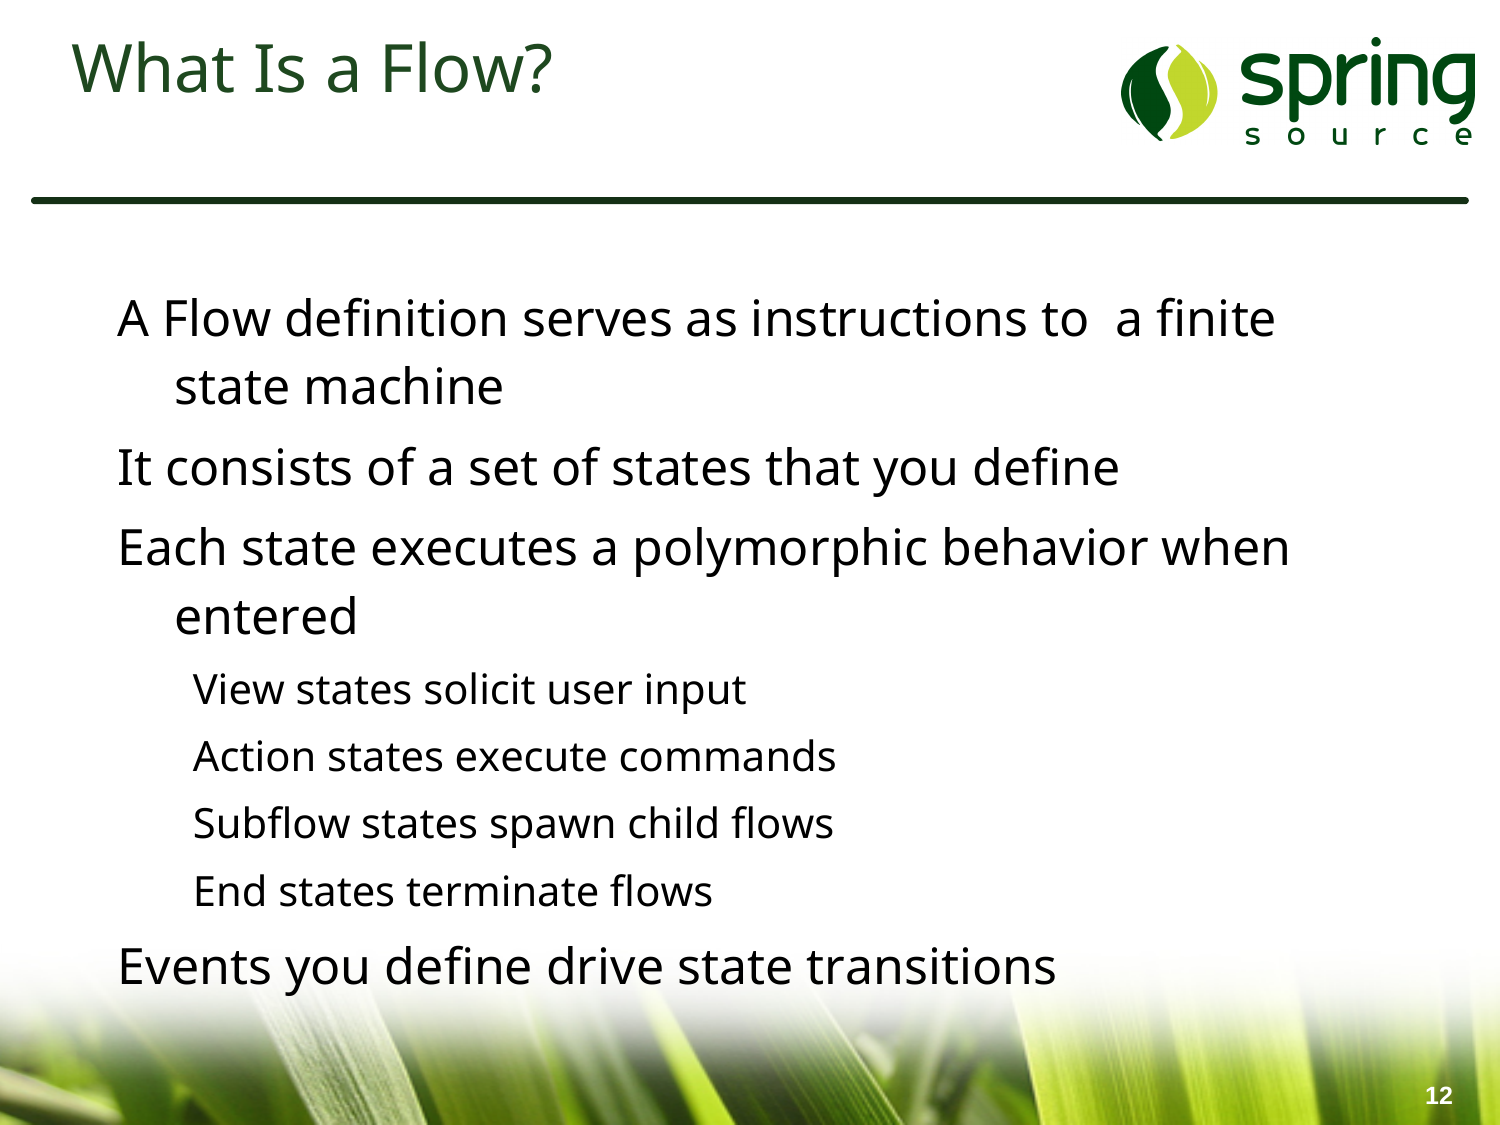

# What Is a Flow?
A Flow definition serves as instructions to a finite state machine
It consists of a set of states that you define
Each state executes a polymorphic behavior when entered
View states solicit user input
Action states execute commands
Subflow states spawn child flows
End states terminate flows
Events you define drive state transitions